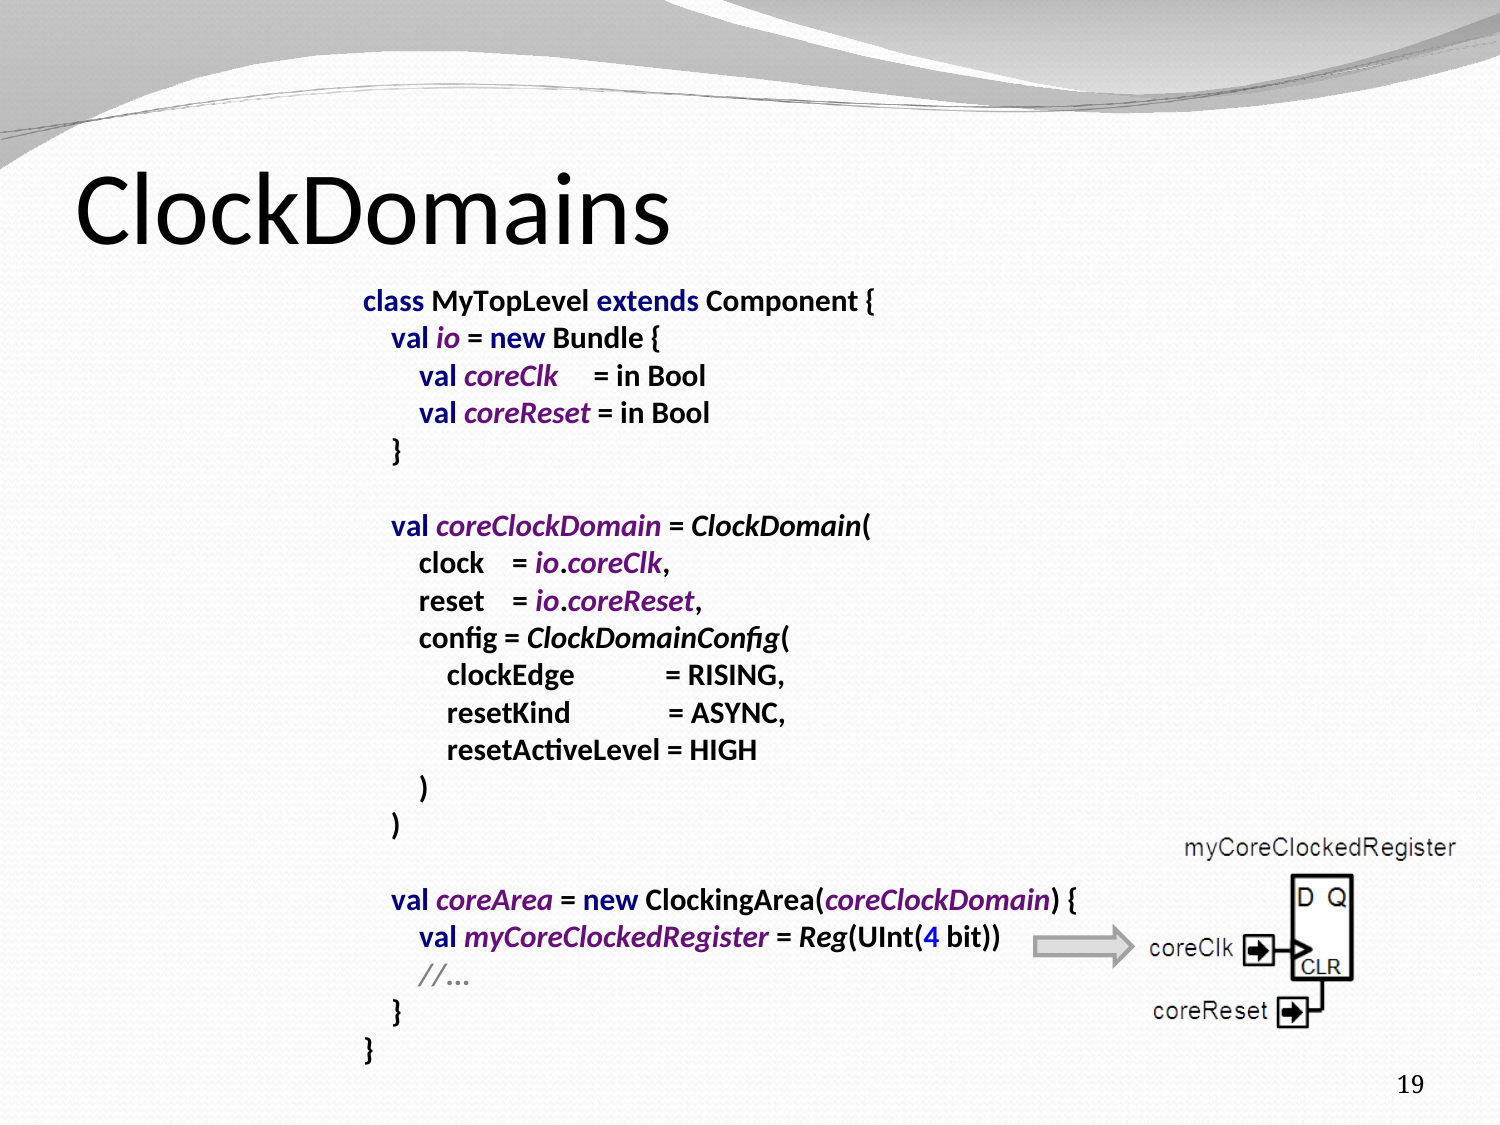

# ClockDomains
class MyTopLevel extends Component {
 val io = new Bundle {
 val coreClk = in Bool
 val coreReset = in Bool
 }
 val coreClockDomain = ClockDomain(
 clock = io.coreClk,
 reset = io.coreReset,
 config = ClockDomainConfig(
 clockEdge = RISING,
 resetKind = ASYNC,
 resetActiveLevel = HIGH
 )
 )
 val coreArea = new ClockingArea(coreClockDomain) {
 val myCoreClockedRegister = Reg(UInt(4 bit))
 //...
 }
}